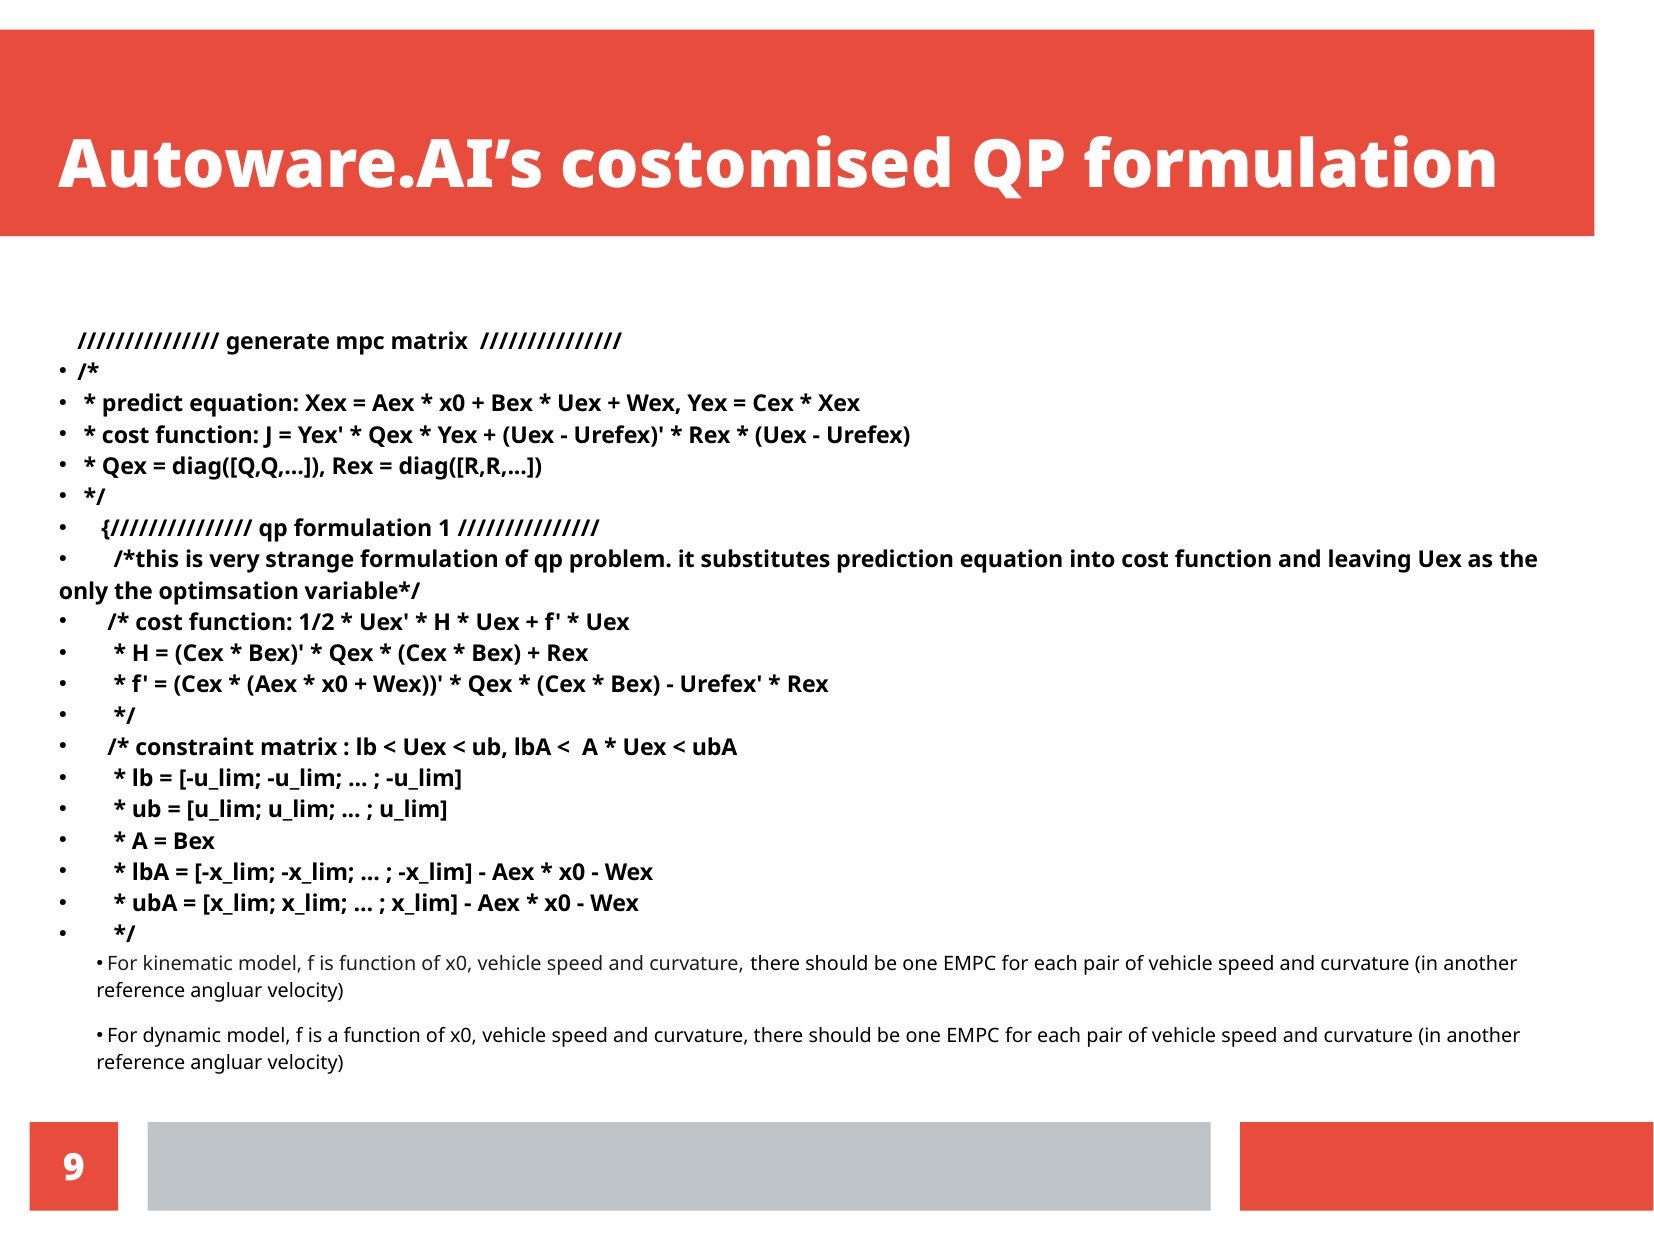

# Autoware.AI’s costomised QP formulation
 /////////////// generate mpc matrix ///////////////
 /*
 * predict equation: Xex = Aex * x0 + Bex * Uex + Wex, Yex = Cex * Xex
 * cost function: J = Yex' * Qex * Yex + (Uex - Urefex)' * Rex * (Uex - Urefex)
 * Qex = diag([Q,Q,...]), Rex = diag([R,R,...])
 */
 {/////////////// qp formulation 1 ///////////////
 /*this is very strange formulation of qp problem. it substitutes prediction equation into cost function and leaving Uex as the only the optimsation variable*/
 /* cost function: 1/2 * Uex' * H * Uex + f' * Uex
 * H = (Cex * Bex)' * Qex * (Cex * Bex) + Rex
 * f' = (Cex * (Aex * x0 + Wex))' * Qex * (Cex * Bex) - Urefex' * Rex
 */
 /* constraint matrix : lb < Uex < ub, lbA < A * Uex < ubA
 * lb = [-u_lim; -u_lim; ... ; -u_lim]
 * ub = [u_lim; u_lim; ... ; u_lim]
 * A = Bex
 * lbA = [-x_lim; -x_lim; ... ; -x_lim] - Aex * x0 - Wex
 * ubA = [x_lim; x_lim; ... ; x_lim] - Aex * x0 - Wex
 */
 For kinematic model, f is function of x0, vehicle speed and curvature, there should be one EMPC for each pair of vehicle speed and curvature (in another reference angluar velocity)
 For dynamic model, f is a function of x0, vehicle speed and curvature, there should be one EMPC for each pair of vehicle speed and curvature (in another reference angluar velocity)
9